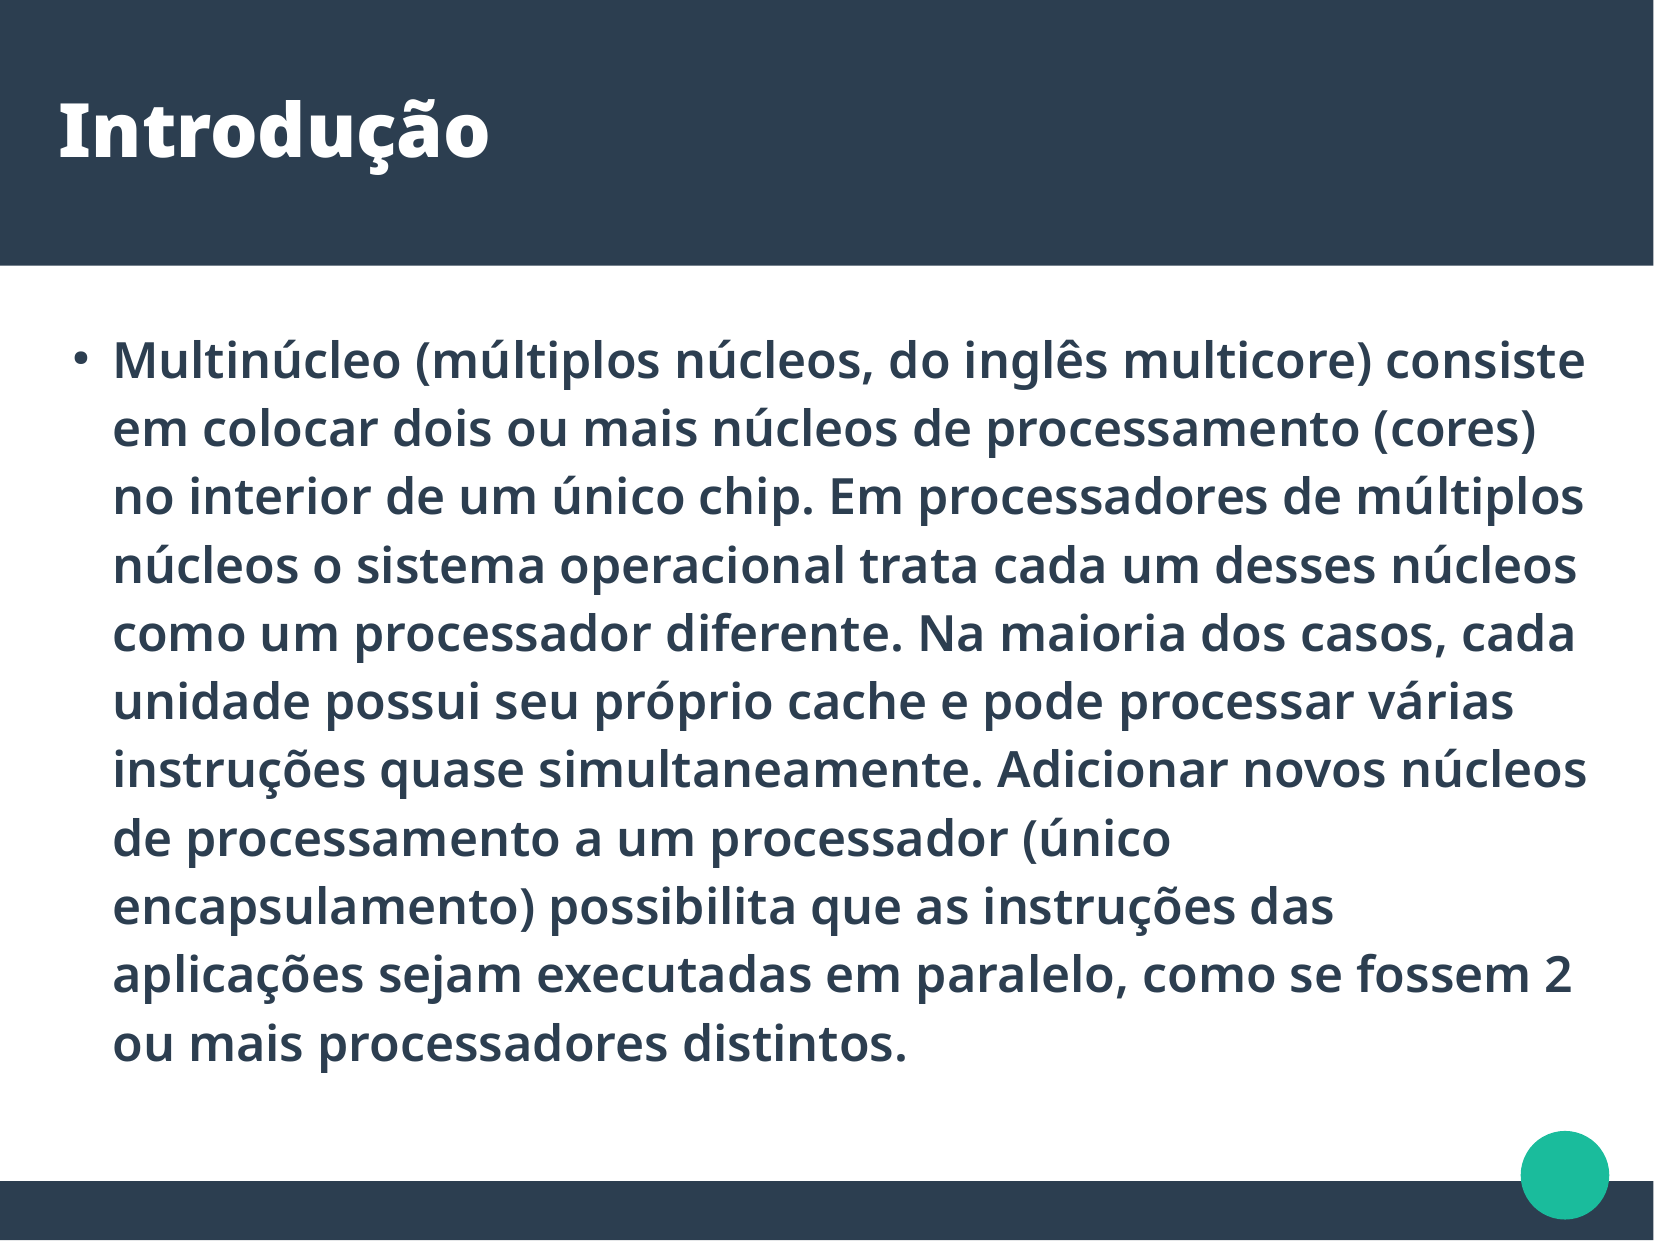

# Introdução
Multinúcleo (múltiplos núcleos, do inglês multicore) consiste em colocar dois ou mais núcleos de processamento (cores) no interior de um único chip. Em processadores de múltiplos núcleos o sistema operacional trata cada um desses núcleos como um processador diferente. Na maioria dos casos, cada unidade possui seu próprio cache e pode processar várias instruções quase simultaneamente. Adicionar novos núcleos de processamento a um processador (único encapsulamento) possibilita que as instruções das aplicações sejam executadas em paralelo, como se fossem 2 ou mais processadores distintos.